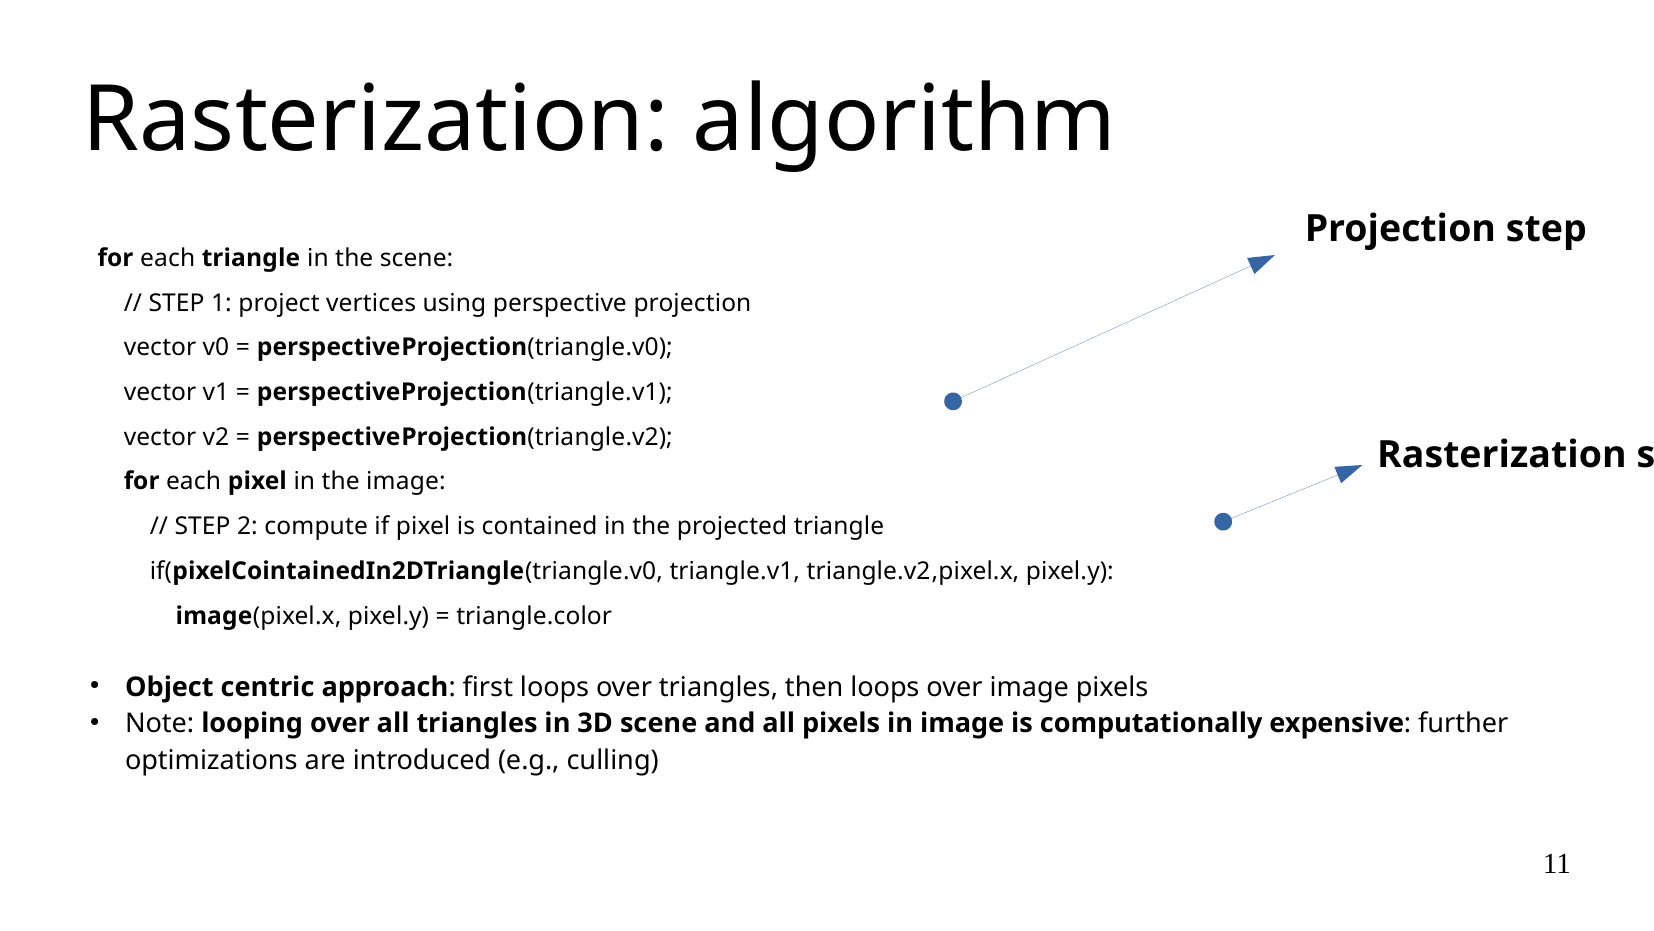

# Rasterization: algorithm
Projection step
for each triangle in the scene:
 // STEP 1: project vertices using perspective projection
 vector v0 = perspectiveProjection(triangle.v0);
 vector v1 = perspectiveProjection(triangle.v1);
 vector v2 = perspectiveProjection(triangle.v2);
 for each pixel in the image:
 // STEP 2: compute if pixel is contained in the projected triangle
 if(pixelCointainedIn2DTriangle(triangle.v0, triangle.v1, triangle.v2,pixel.x, pixel.y):
 image(pixel.x, pixel.y) = triangle.color
Rasterization step
Object centric approach: first loops over triangles, then loops over image pixels
Note: looping over all triangles in 3D scene and all pixels in image is computationally expensive: further optimizations are introduced (e.g., culling)
11